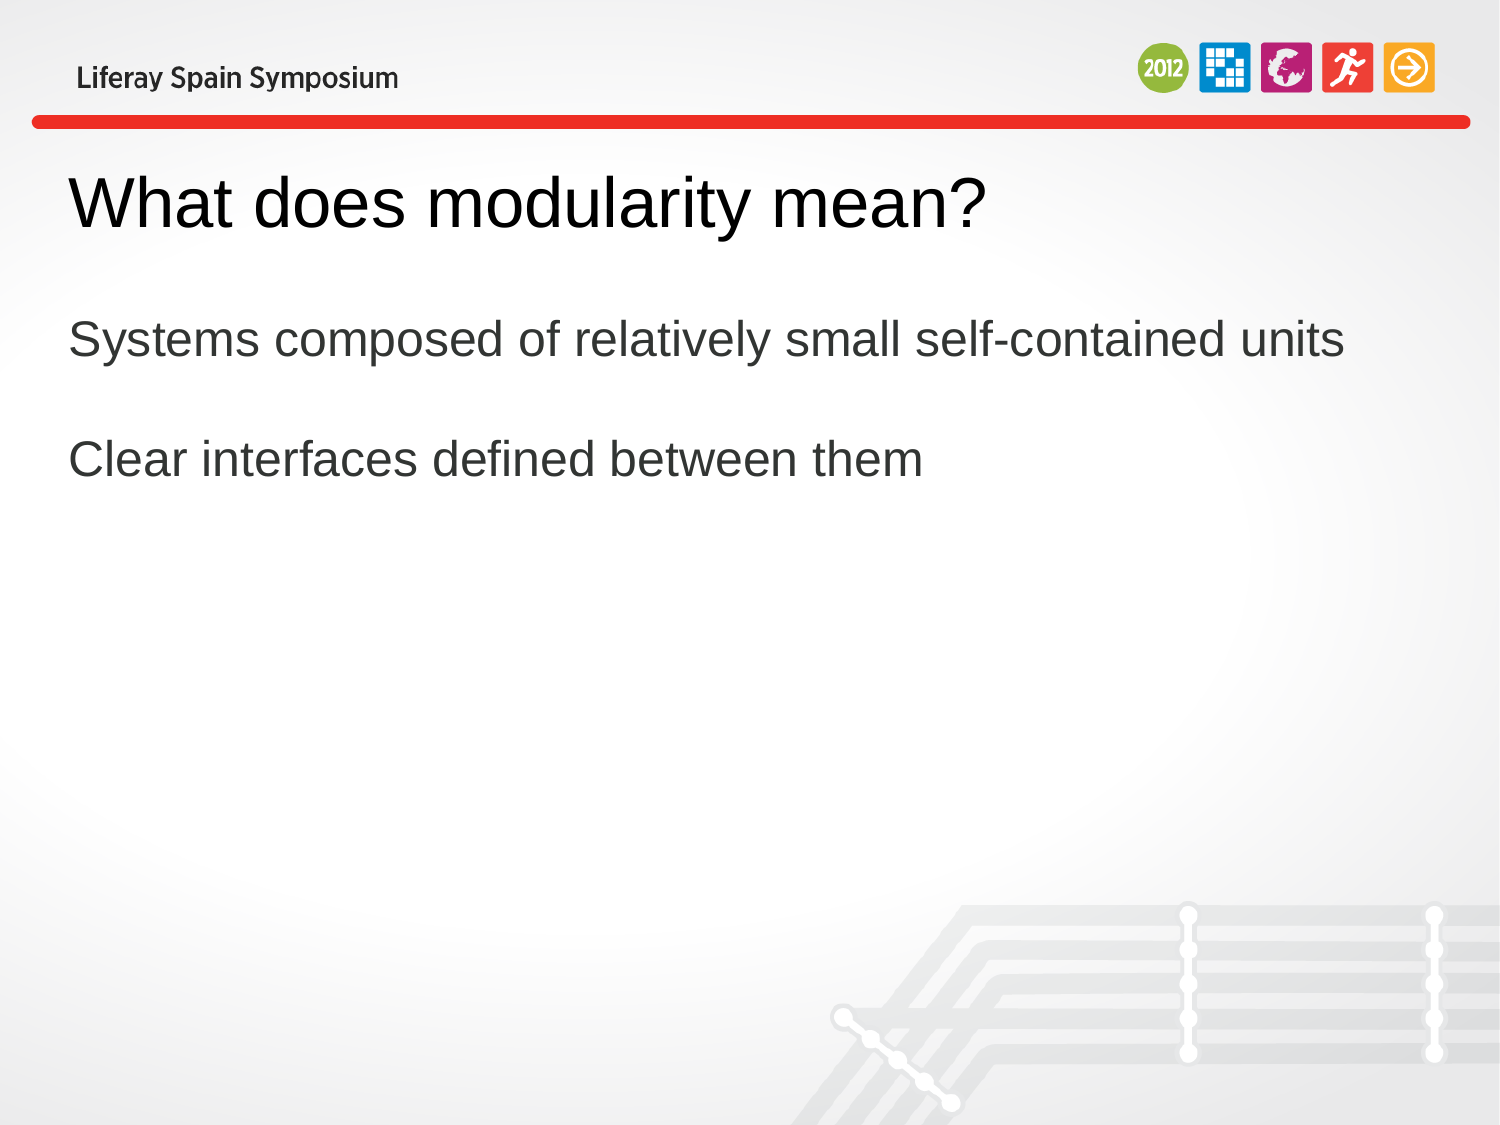

# What does modularity mean?
Systems composed of relatively small self-contained units
Clear interfaces defined between them